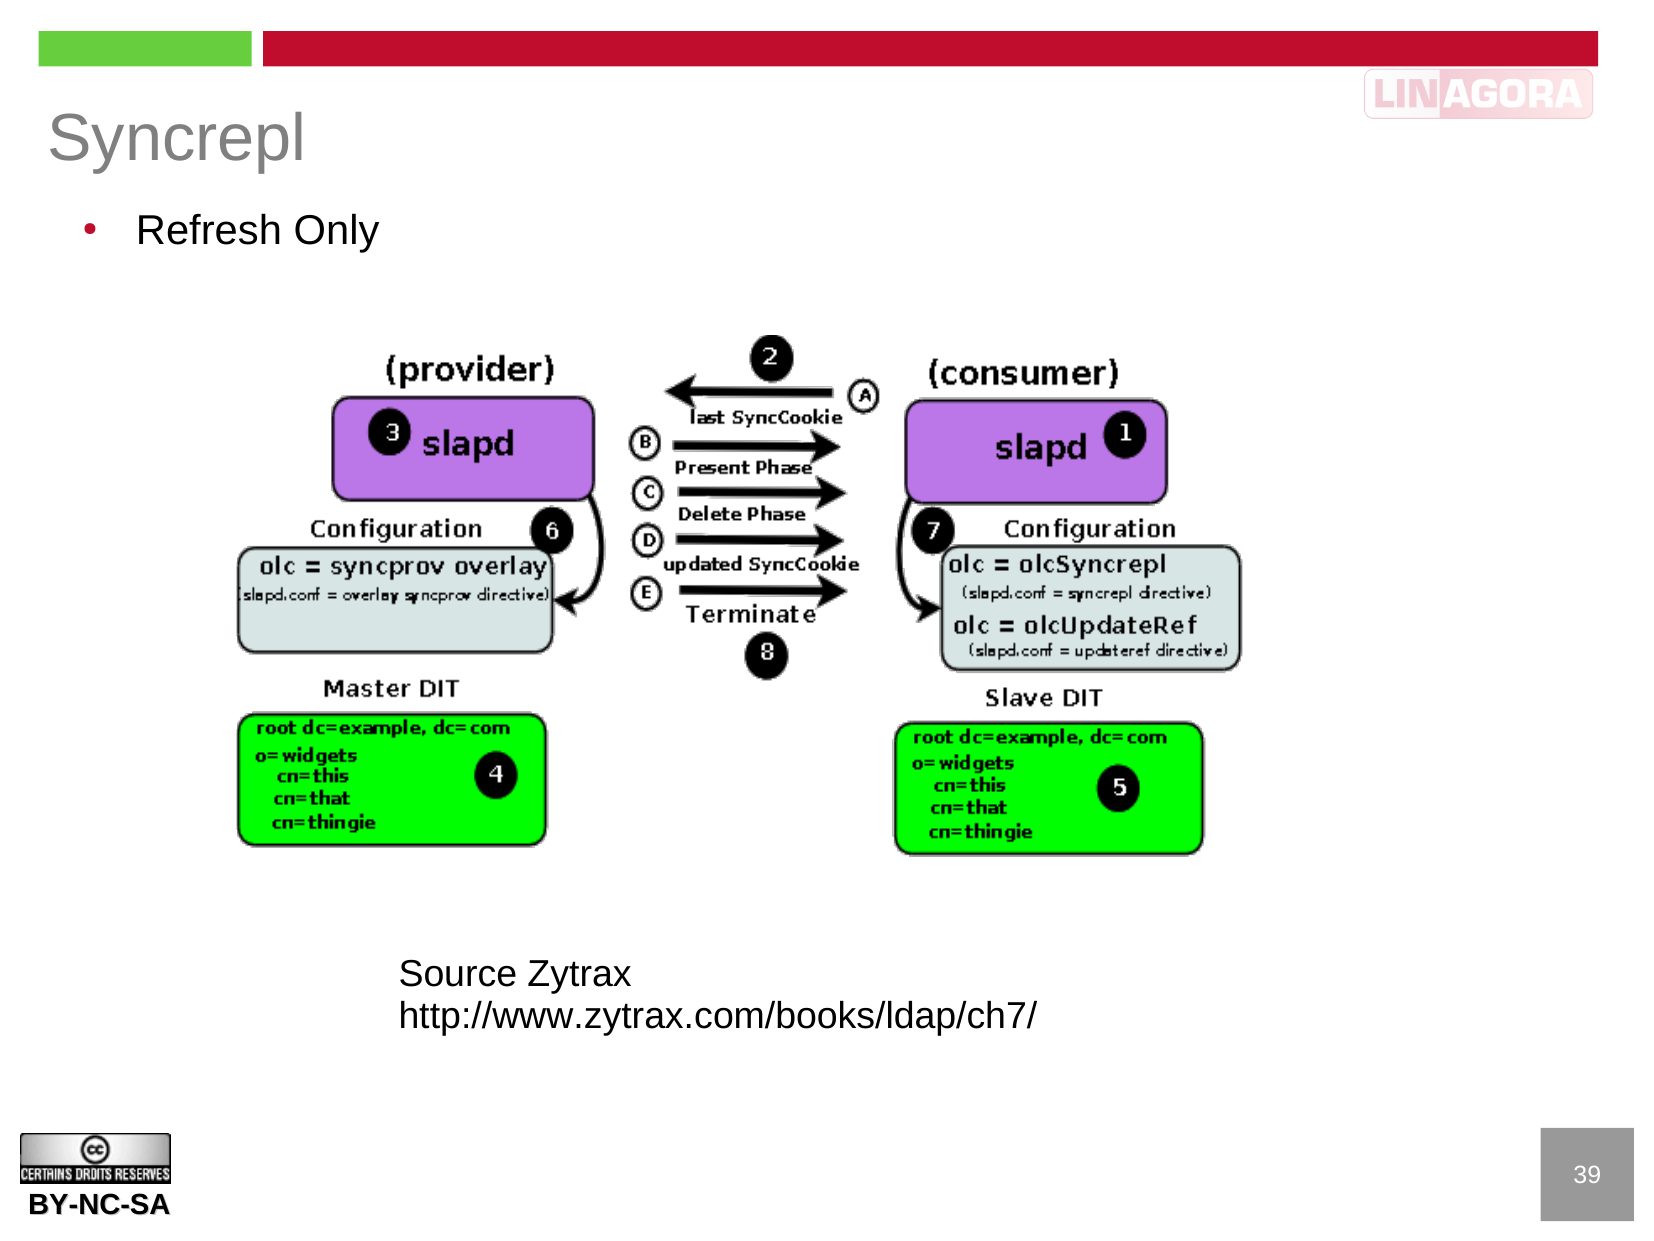

# Syncrepl
Refresh Only
Source Zytrax http://www.zytrax.com/books/ldap/ch7/